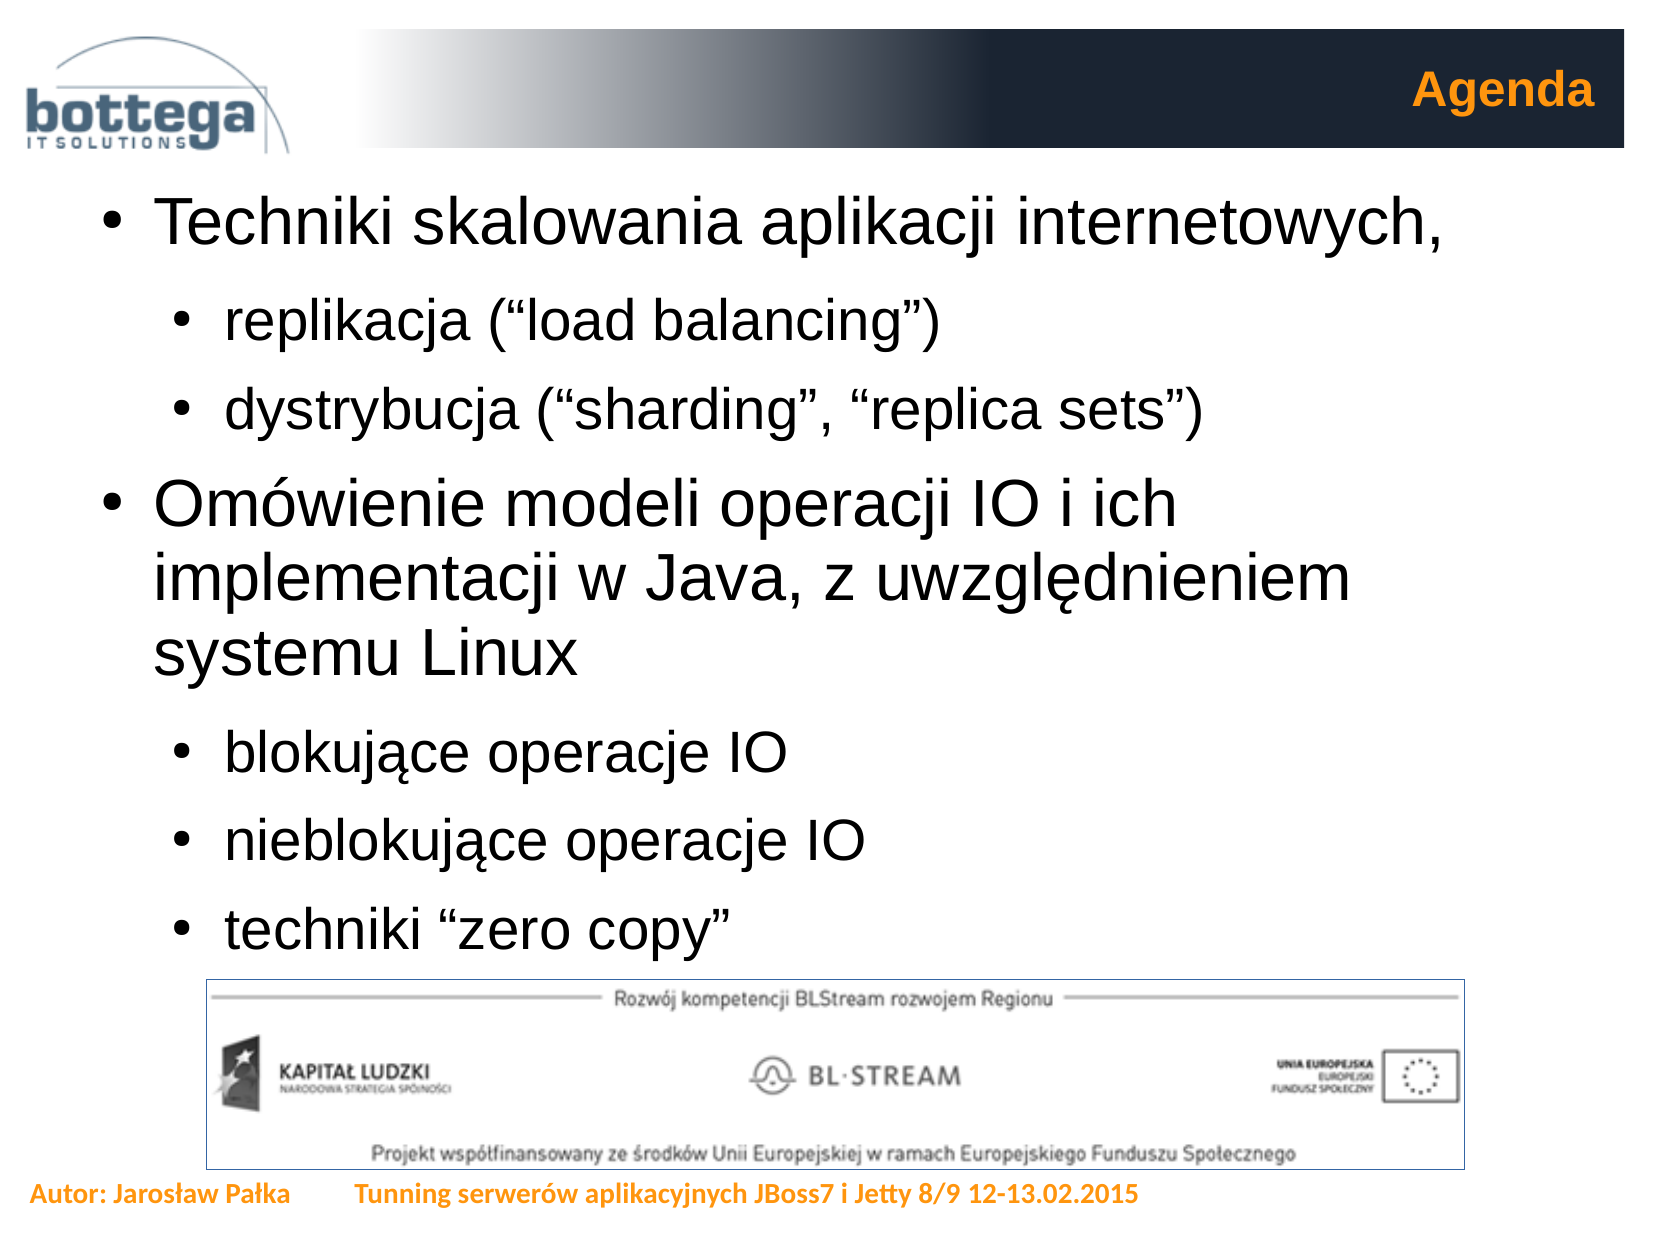

# Agenda
Techniki skalowania aplikacji internetowych,
replikacja (“load balancing”)
dystrybucja (“sharding”, “replica sets”)
Omówienie modeli operacji IO i ich implementacji w Java, z uwzględnieniem systemu Linux
blokujące operacje IO
nieblokujące operacje IO
techniki “zero copy”